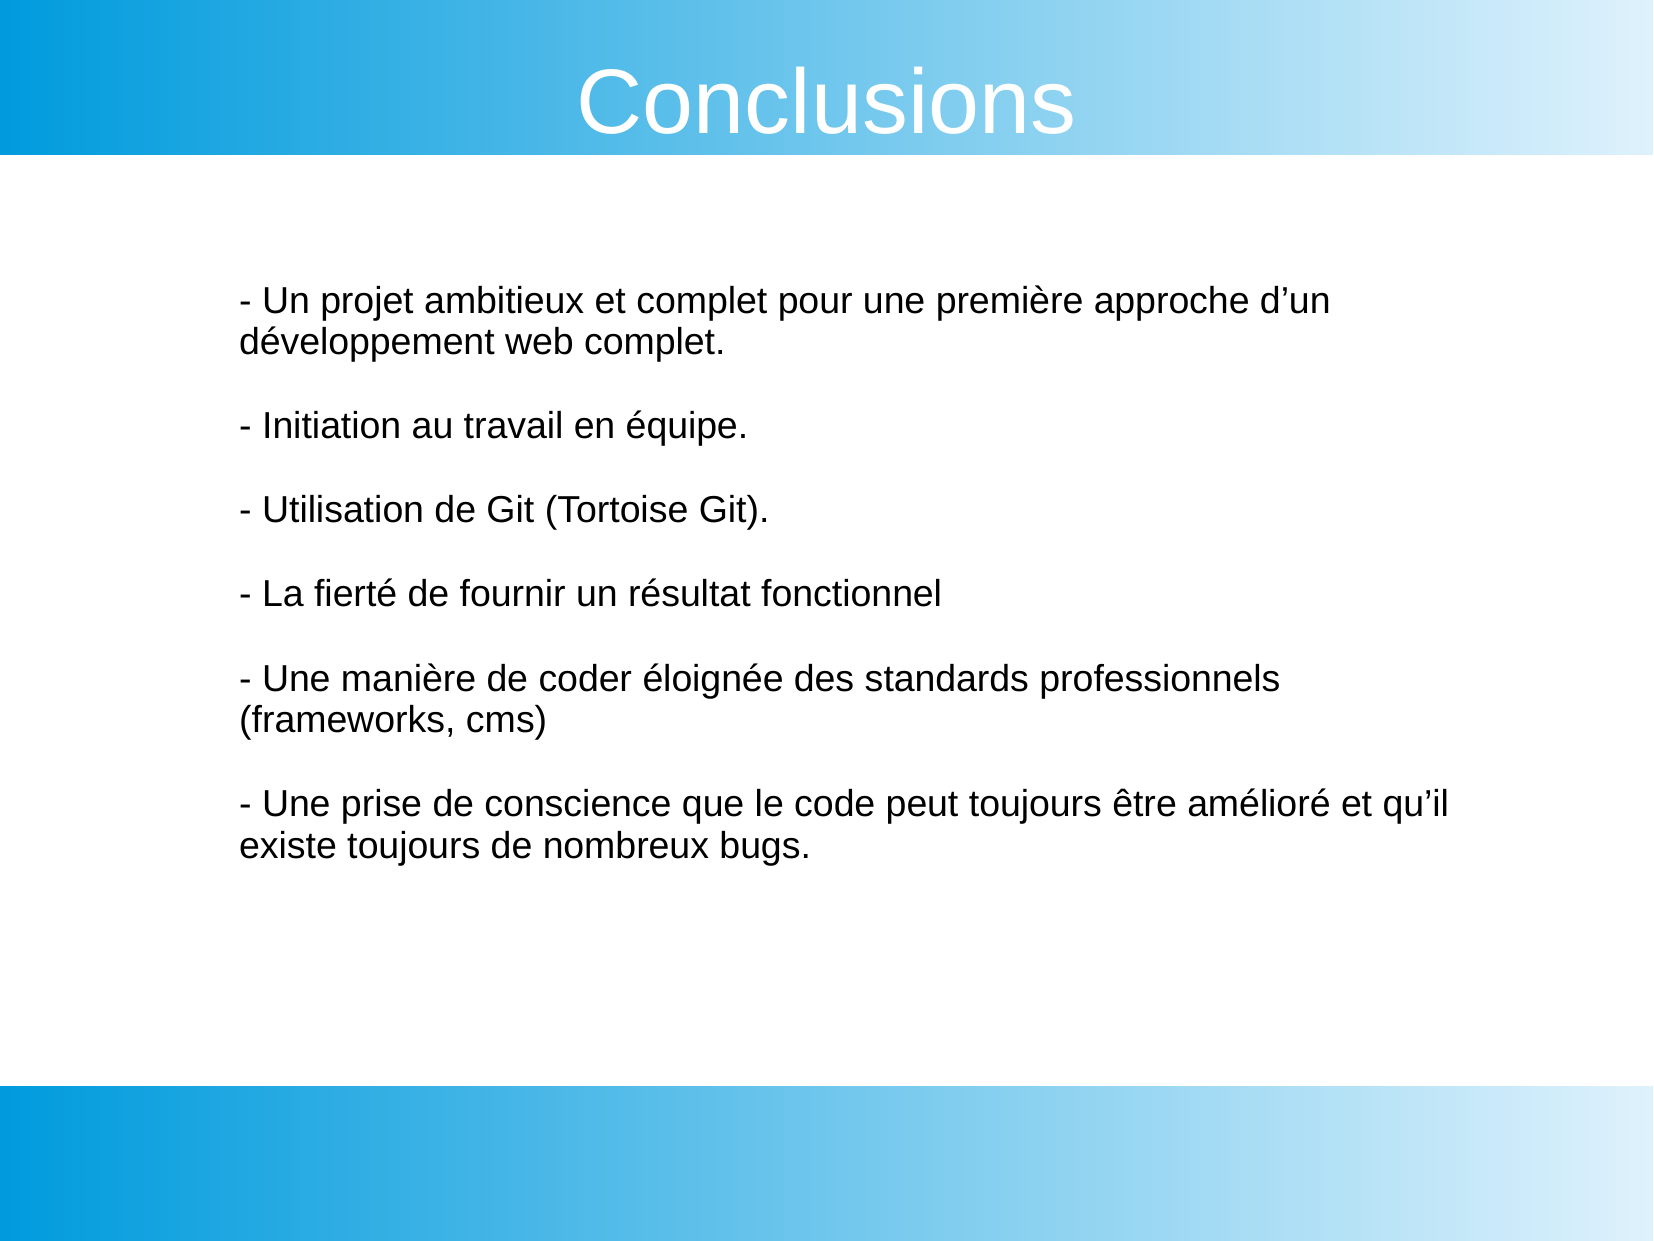

# Conclusions
- Un projet ambitieux et complet pour une première approche d’un développement web complet.
- Initiation au travail en équipe.
- Utilisation de Git (Tortoise Git).
- La fierté de fournir un résultat fonctionnel
- Une manière de coder éloignée des standards professionnels (frameworks, cms)
- Une prise de conscience que le code peut toujours être amélioré et qu’il existe toujours de nombreux bugs.